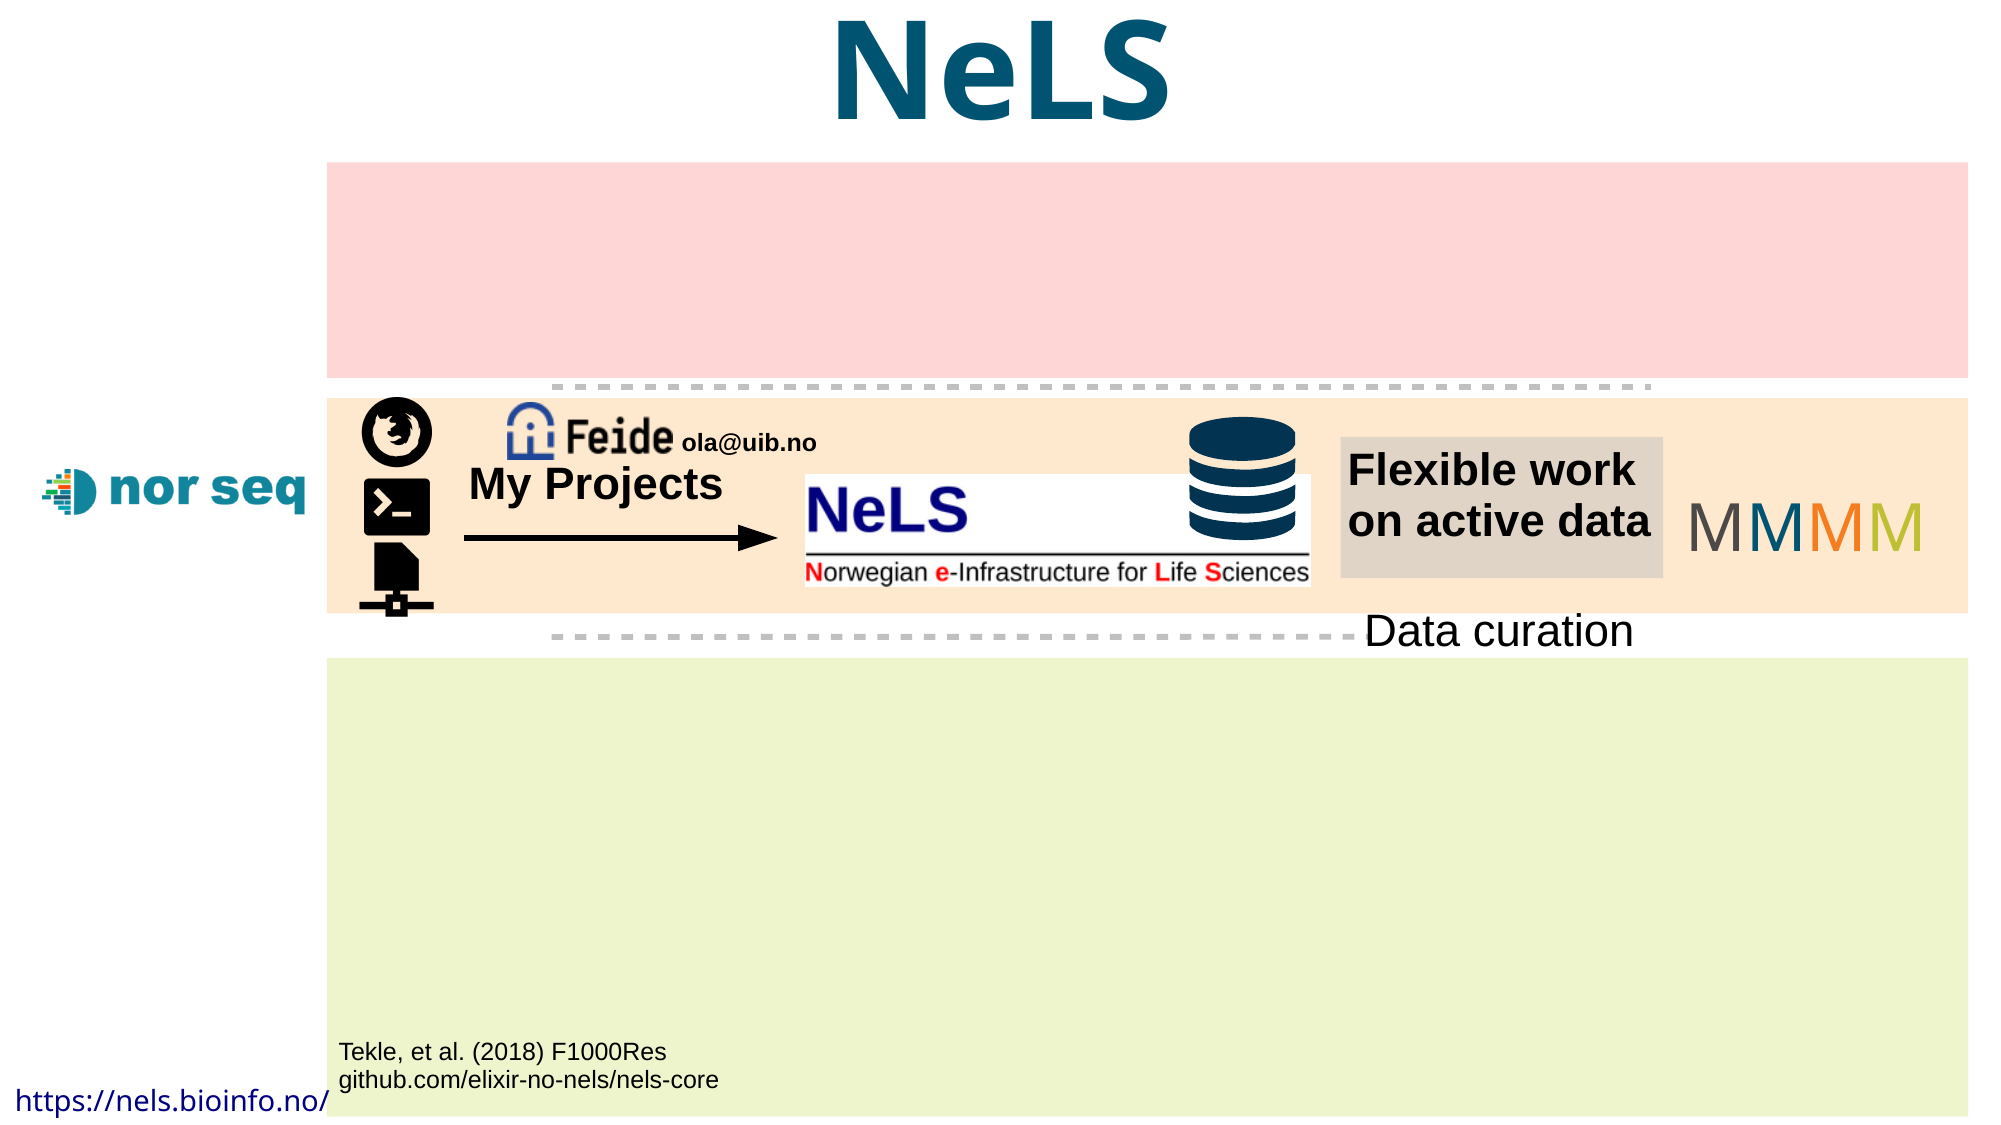

# NeLS
ola@uib.no
Flexible work
on active data
My Projects
MMMM
Data curation
Tekle, et al. (2018) F1000Res
github.com/elixir-no-nels/nels-core
https://nels.bioinfo.no/